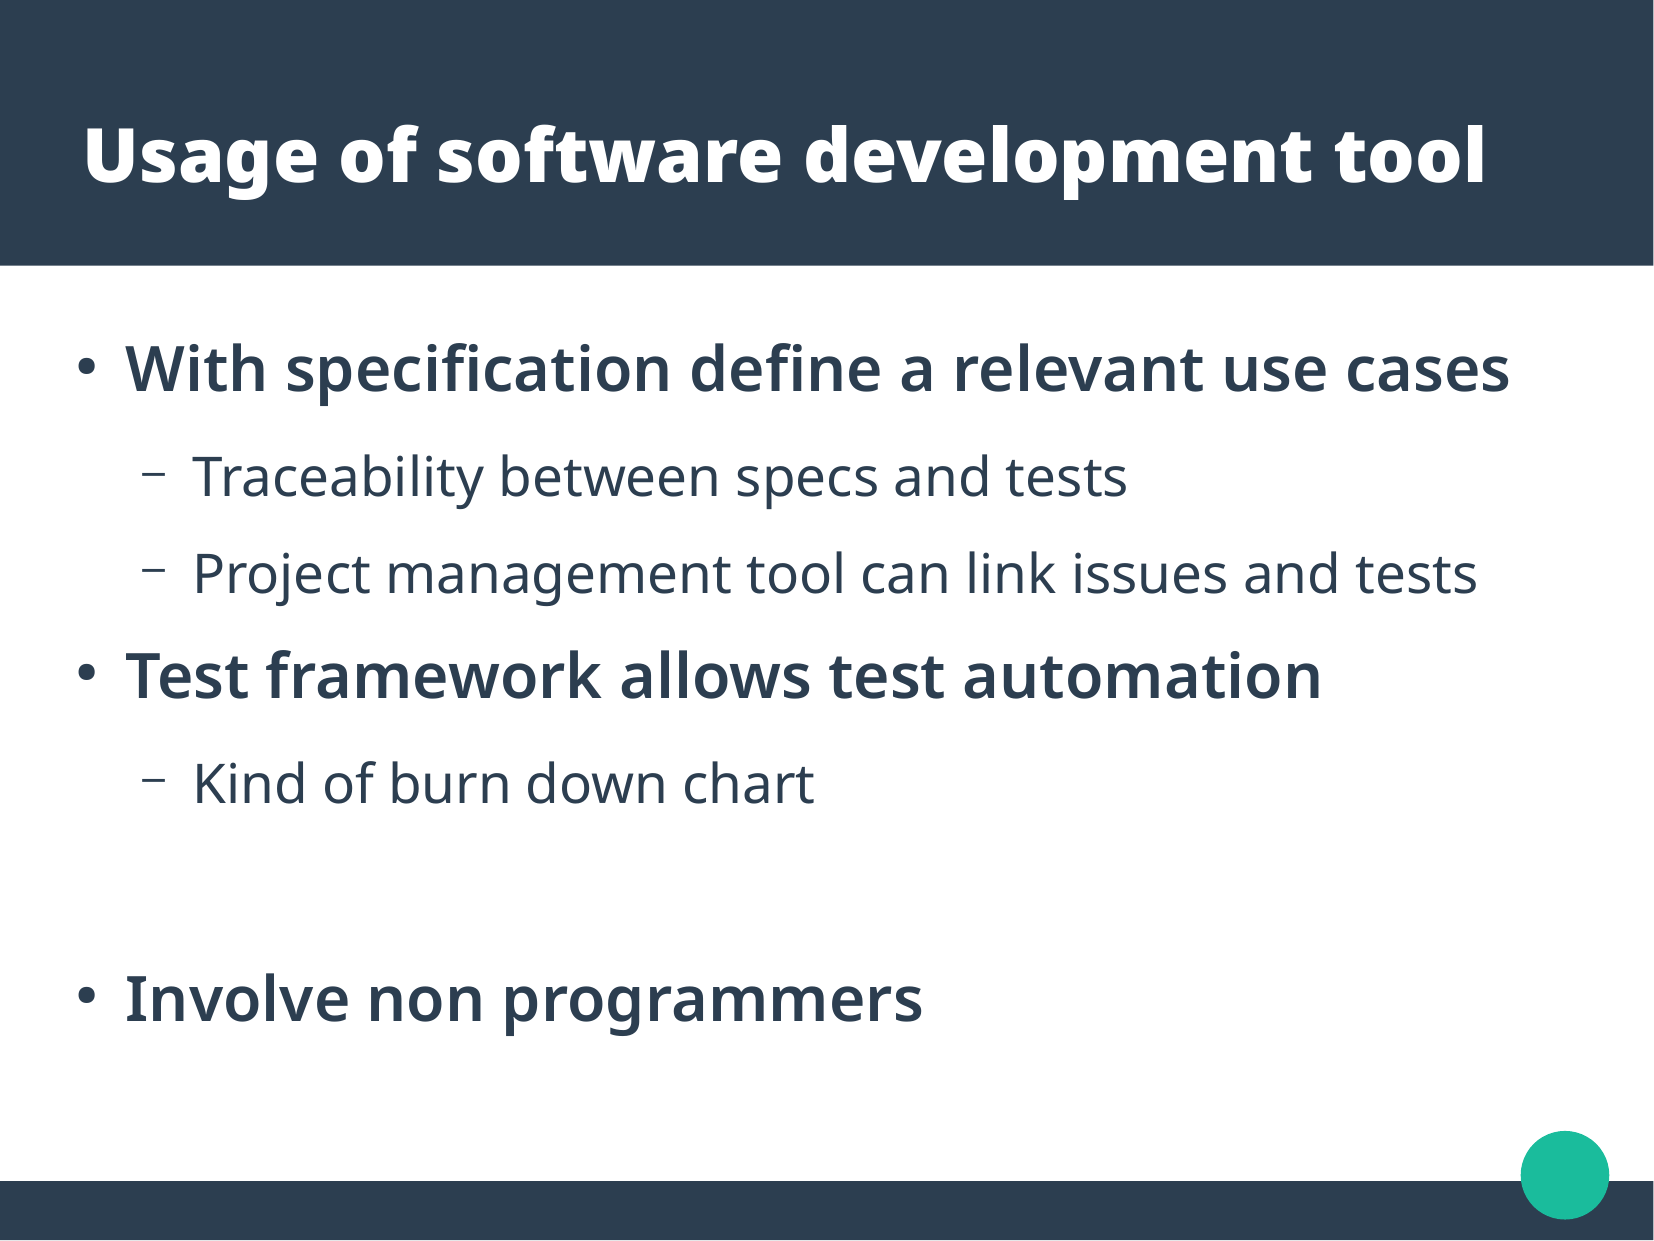

# Usage of software development tool
With specification define a relevant use cases
Traceability between specs and tests
Project management tool can link issues and tests
Test framework allows test automation
Kind of burn down chart
Involve non programmers